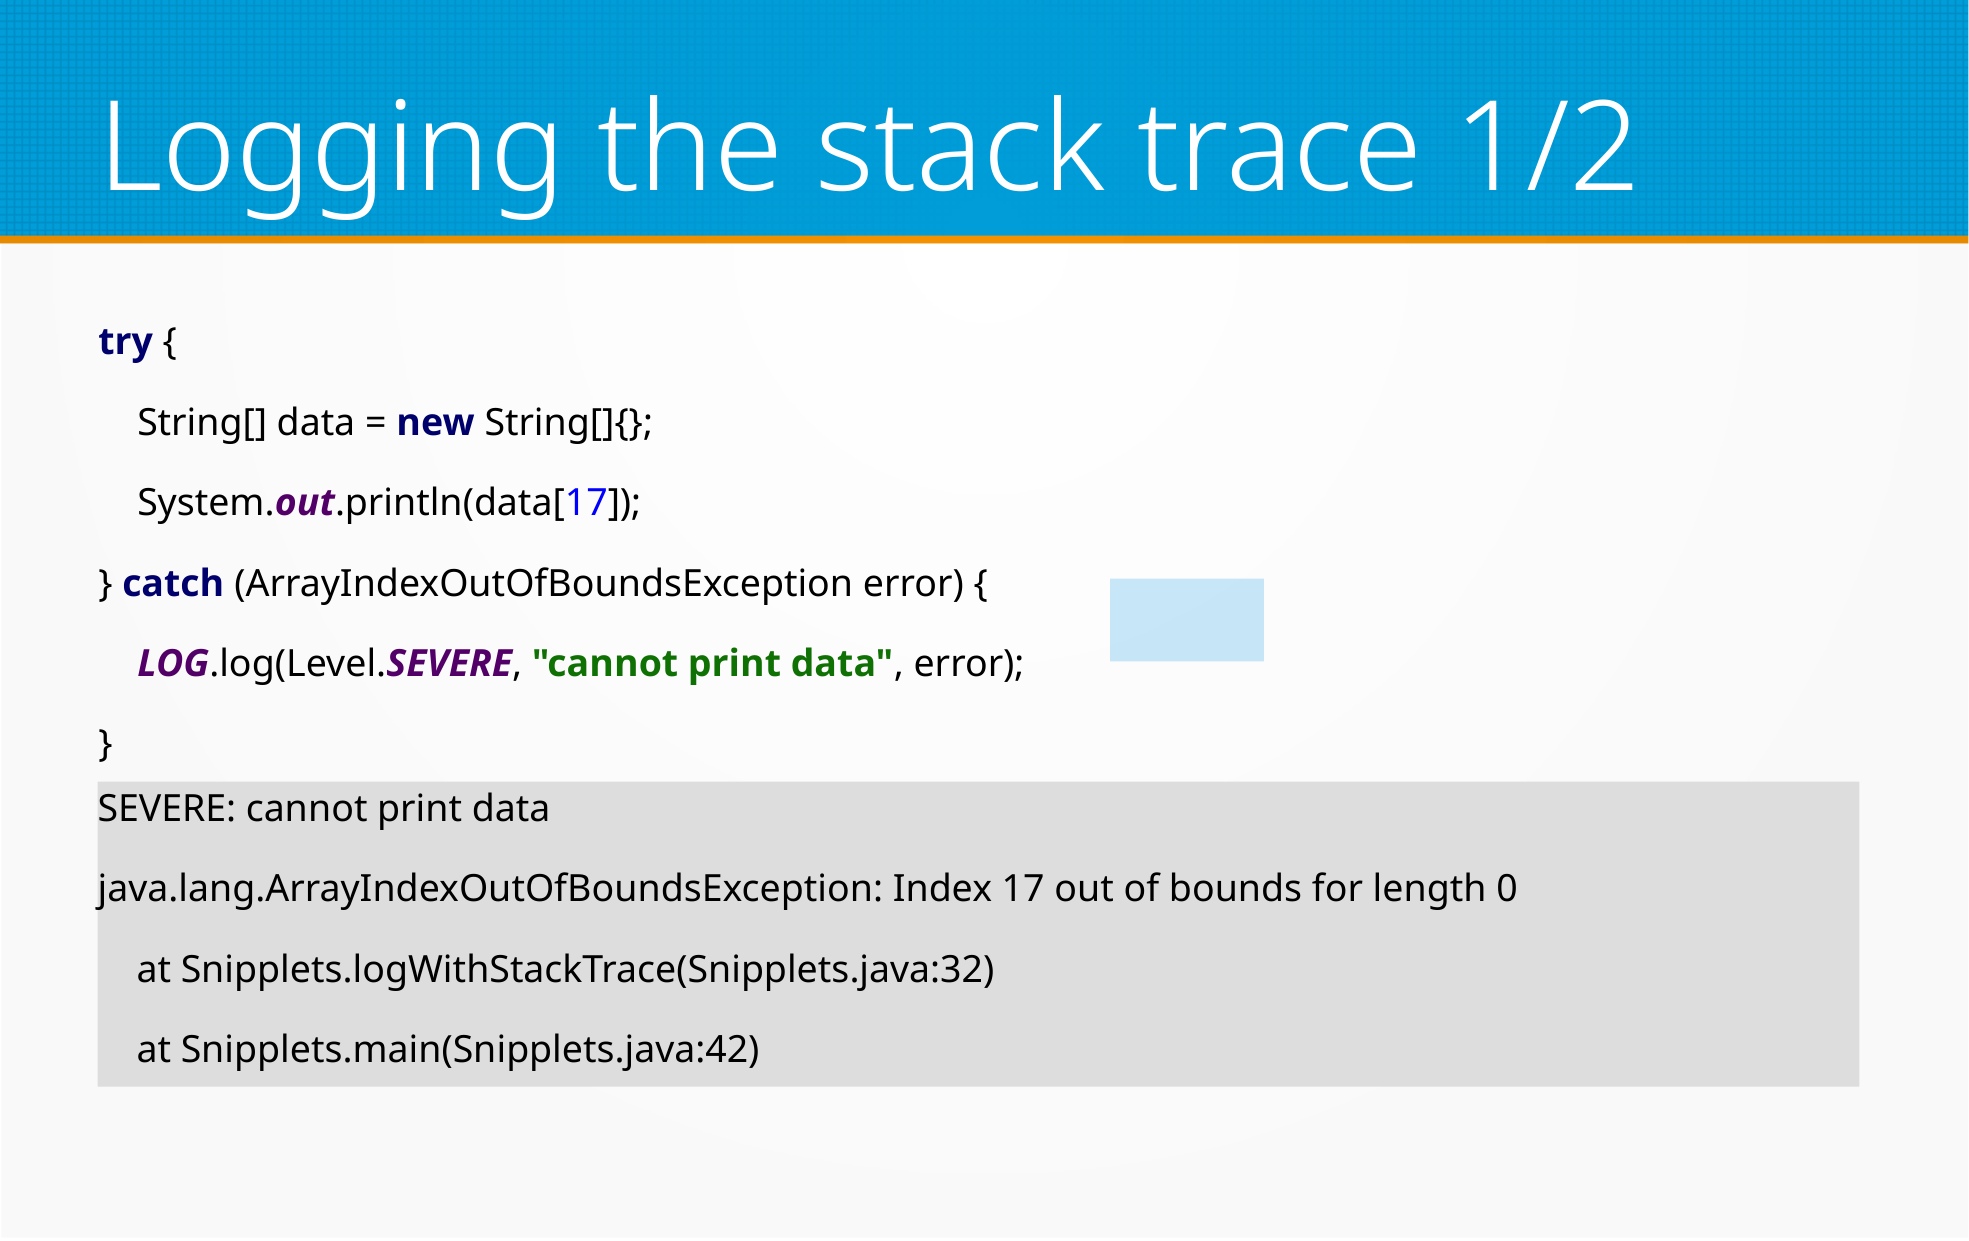

# Logging the stack trace 1/2
try {
 String[] data = new String[]{};
 System.out.println(data[17]);
} catch (ArrayIndexOutOfBoundsException error) {
 LOG.log(Level.SEVERE, "cannot print data", error);
}
SEVERE: cannot print data
java.lang.ArrayIndexOutOfBoundsException: Index 17 out of bounds for length 0
 at Snipplets.logWithStackTrace(Snipplets.java:32)
 at Snipplets.main(Snipplets.java:42)